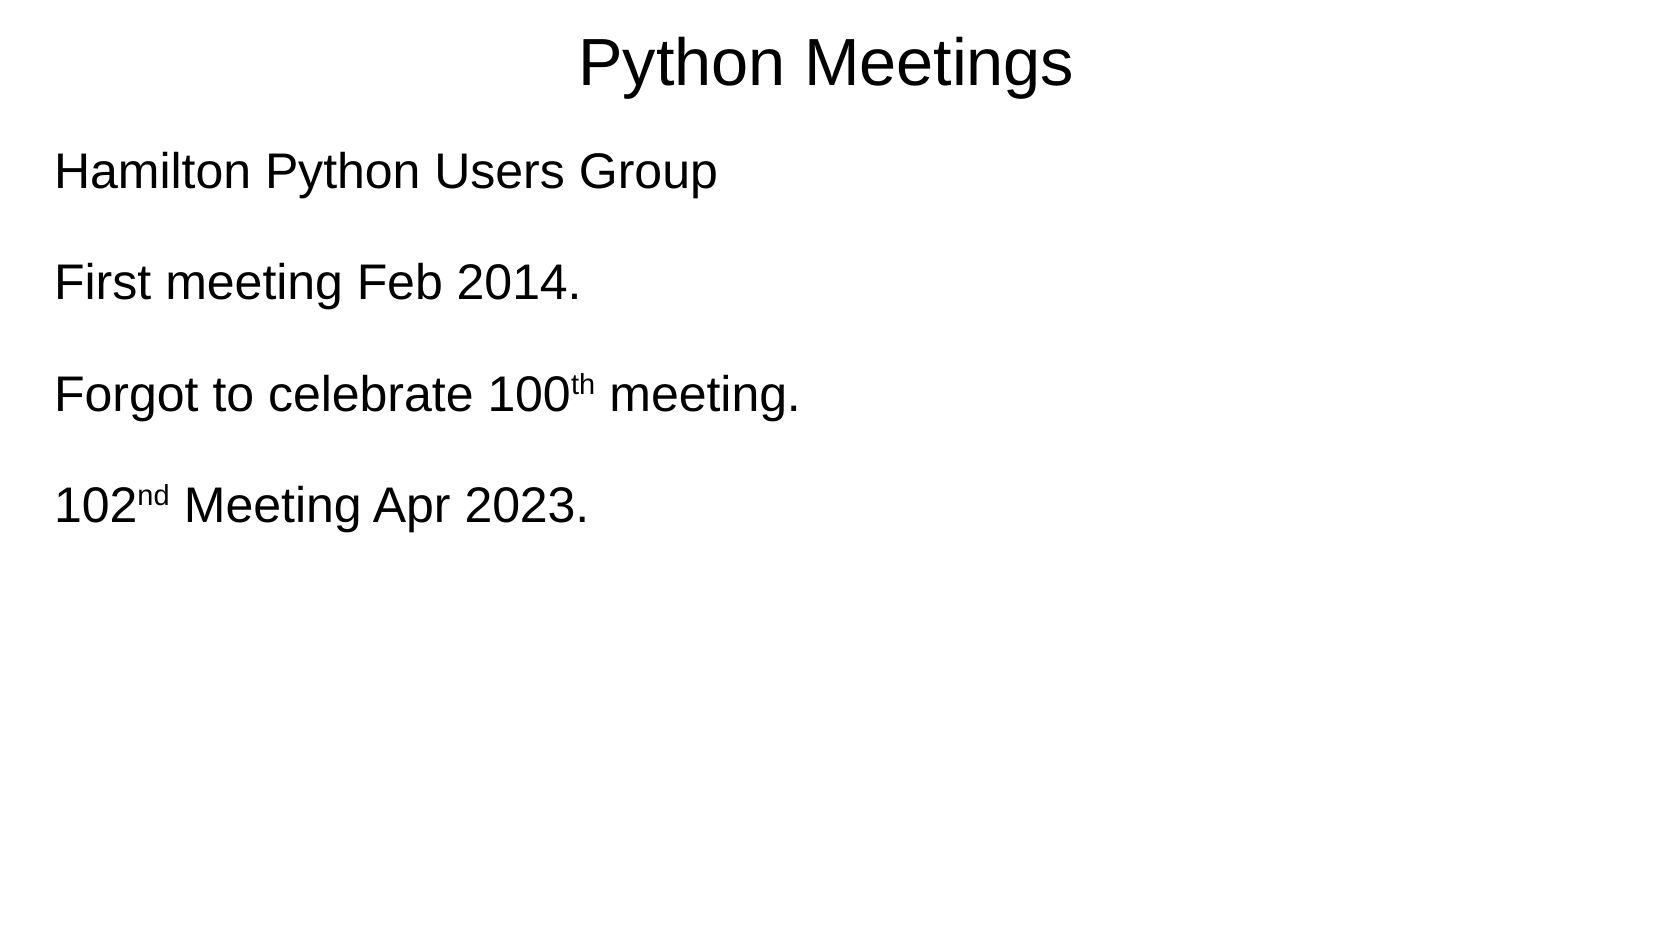

# Python Meetings
Hamilton Python Users Group
First meeting Feb 2014.
Forgot to celebrate 100th meeting.
102nd Meeting Apr 2023.